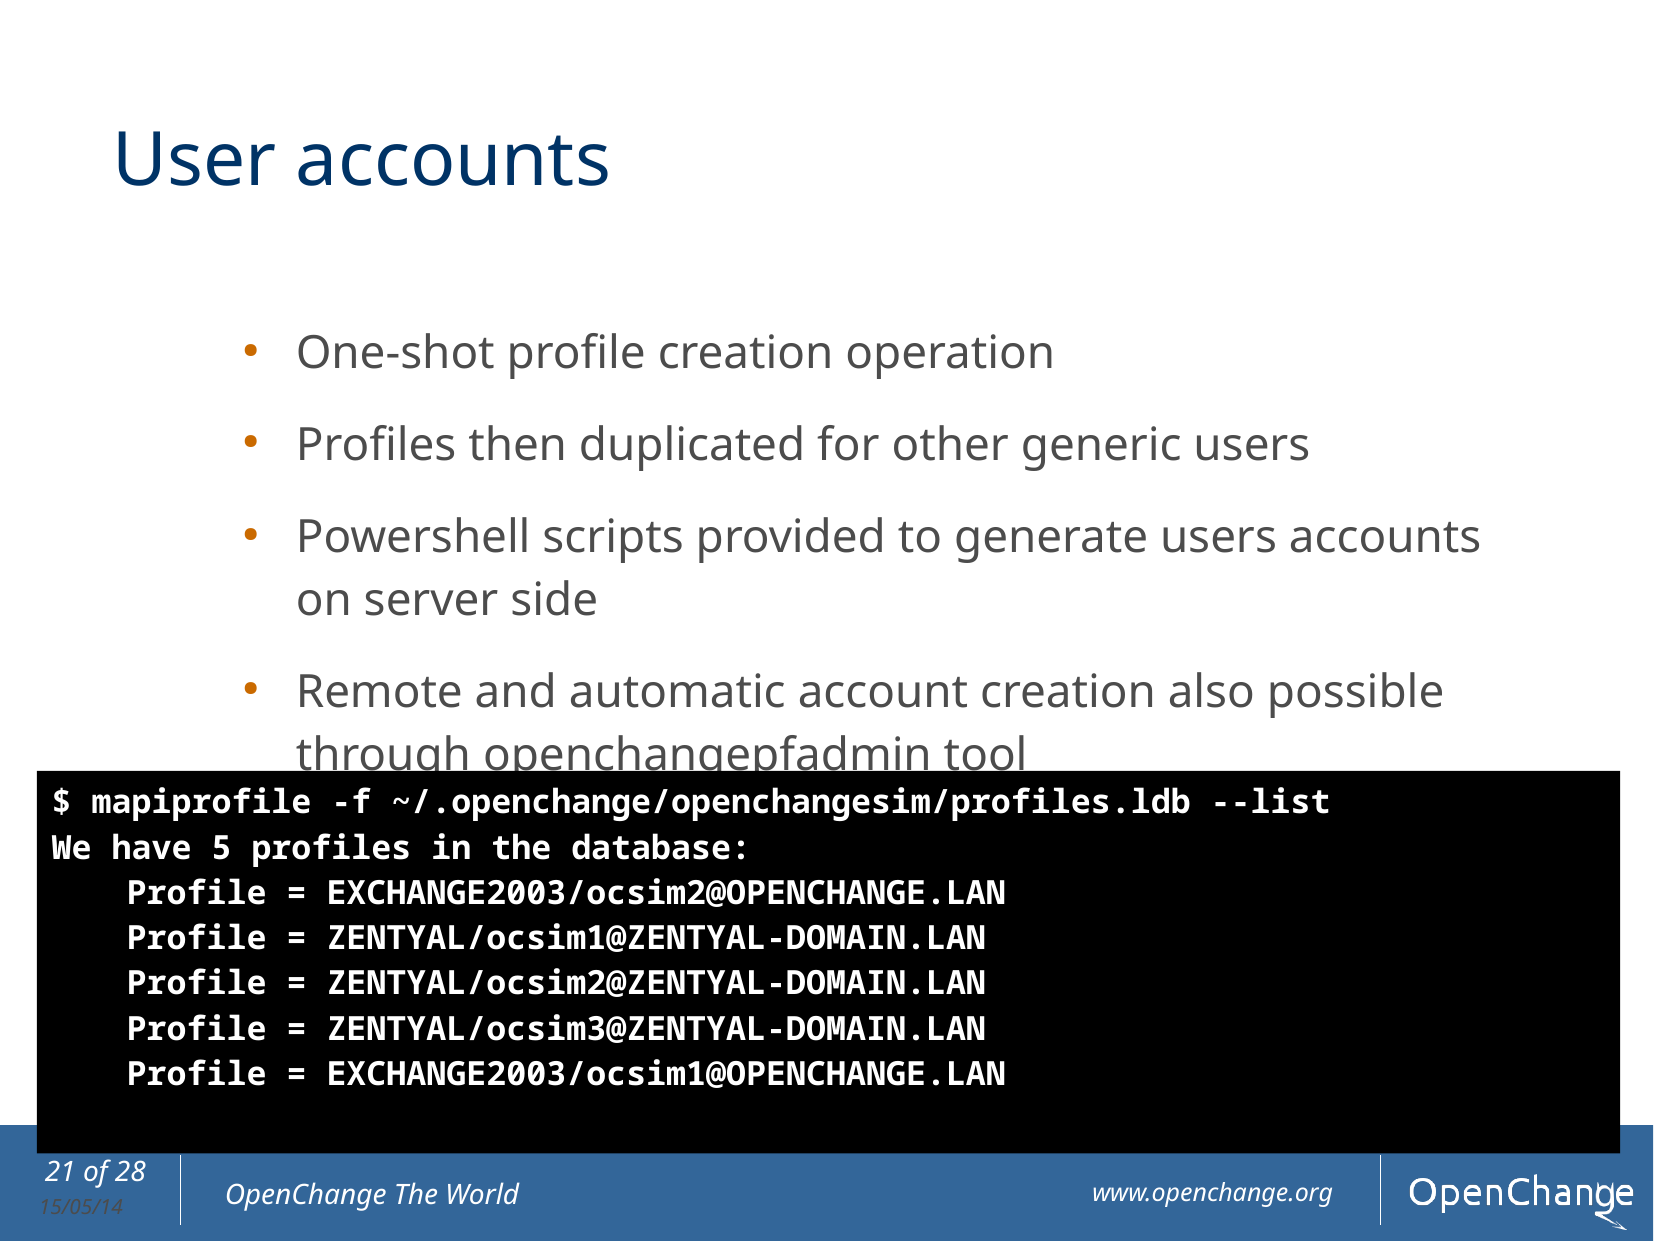

# User accounts
One-shot profile creation operation
Profiles then duplicated for other generic users
Powershell scripts provided to generate users accounts on server side
Remote and automatic account creation also possible through openchangepfadmin tool
$ mapiprofile -f ~/.openchange/openchangesim/profiles.ldb --list
We have 5 profiles in the database:
	Profile = EXCHANGE2003/ocsim2@OPENCHANGE.LAN
	Profile = ZENTYAL/ocsim1@ZENTYAL-DOMAIN.LAN
	Profile = ZENTYAL/ocsim2@ZENTYAL-DOMAIN.LAN
	Profile = ZENTYAL/ocsim3@ZENTYAL-DOMAIN.LAN
	Profile = EXCHANGE2003/ocsim1@OPENCHANGE.LAN